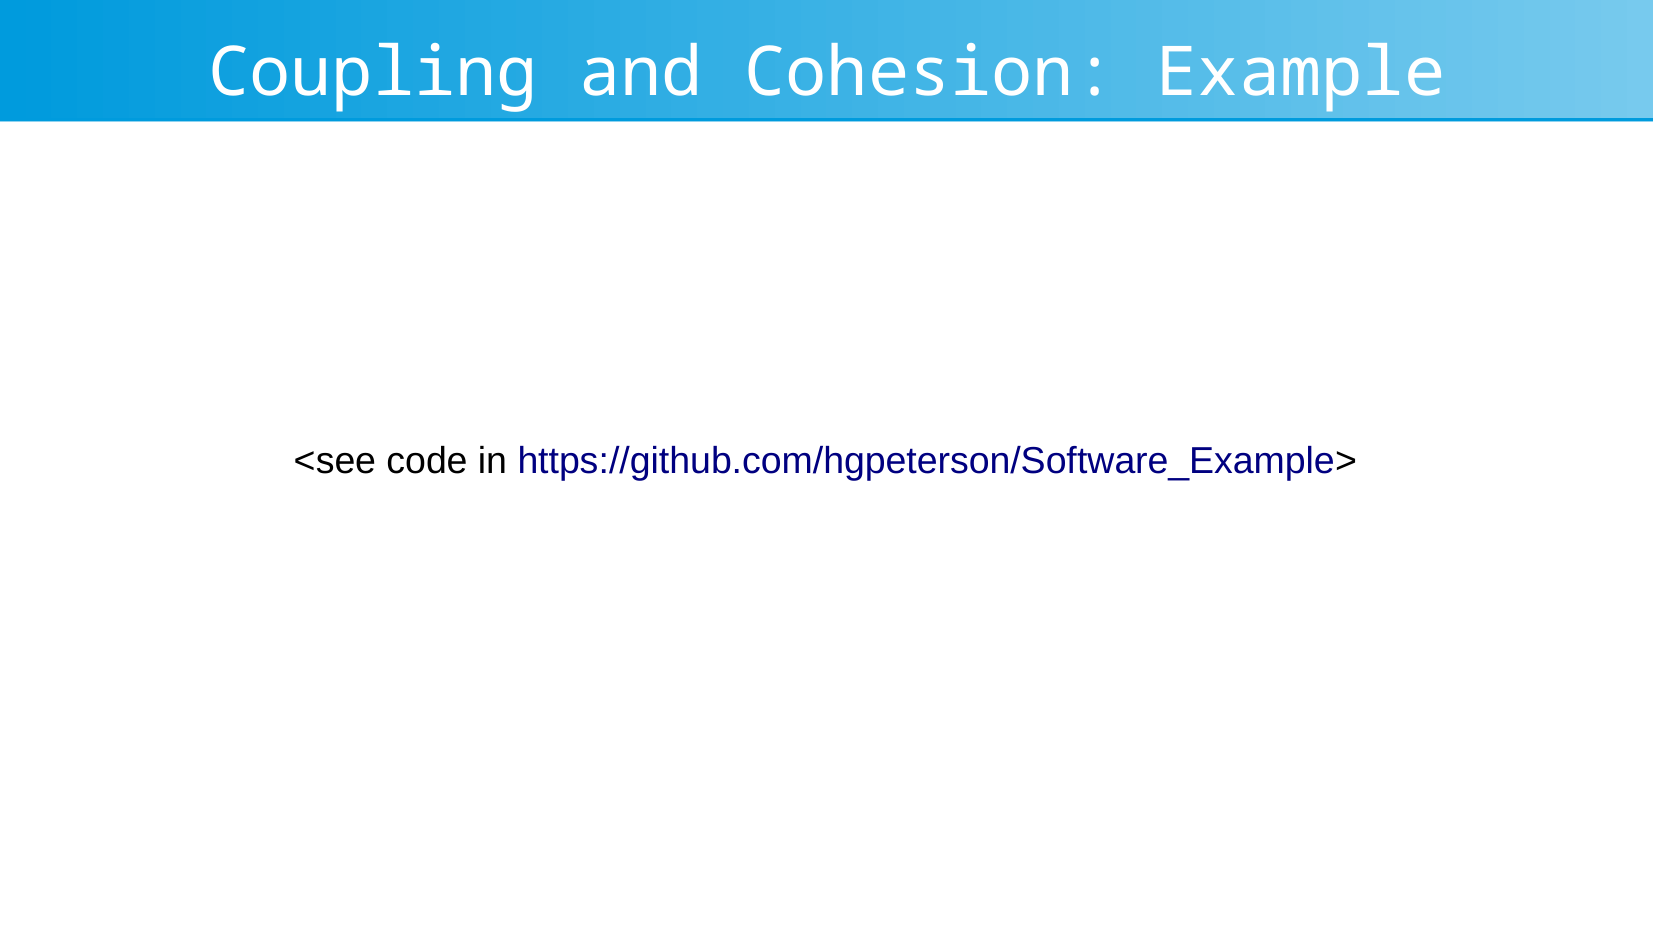

# Coupling and Cohesion: Example
<see code in https://github.com/hgpeterson/Software_Example>
7